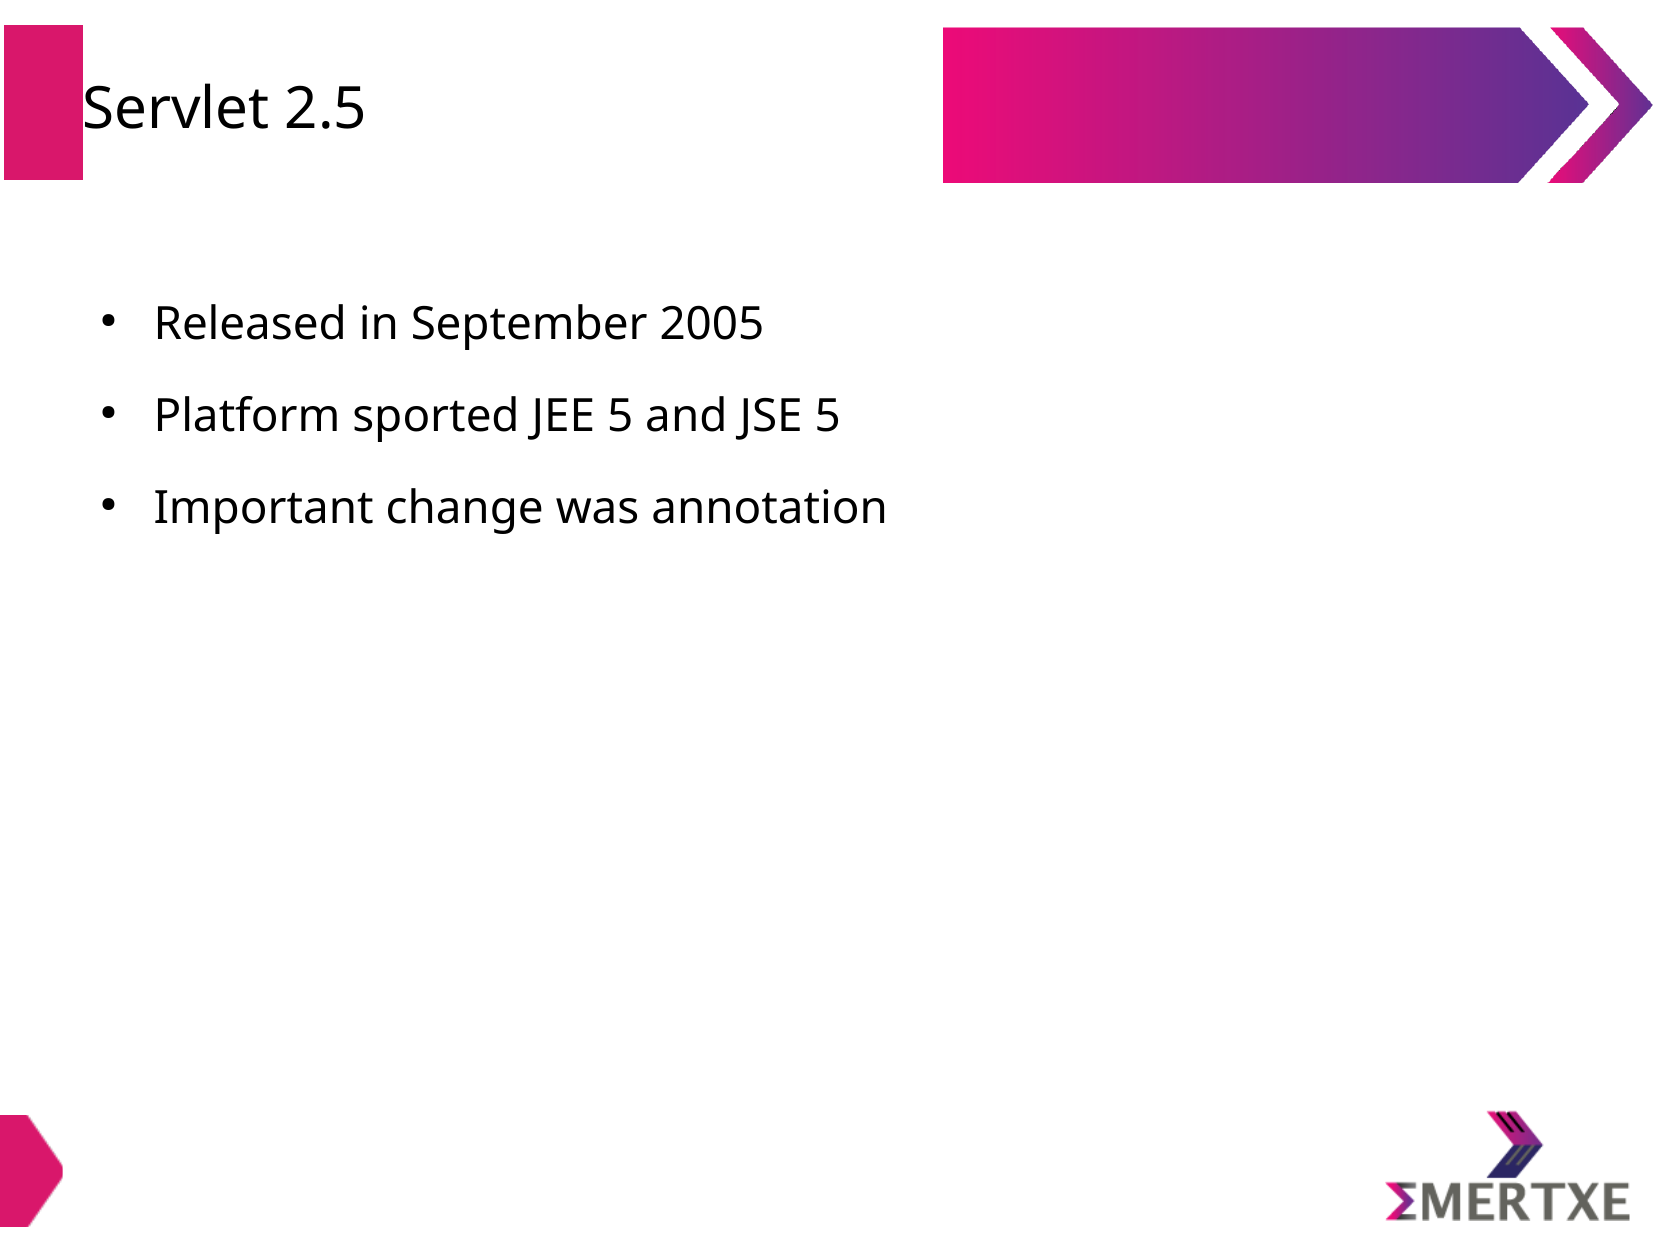

# Servlet 2.5
Released in September 2005
Platform sported JEE 5 and JSE 5
Important change was annotation